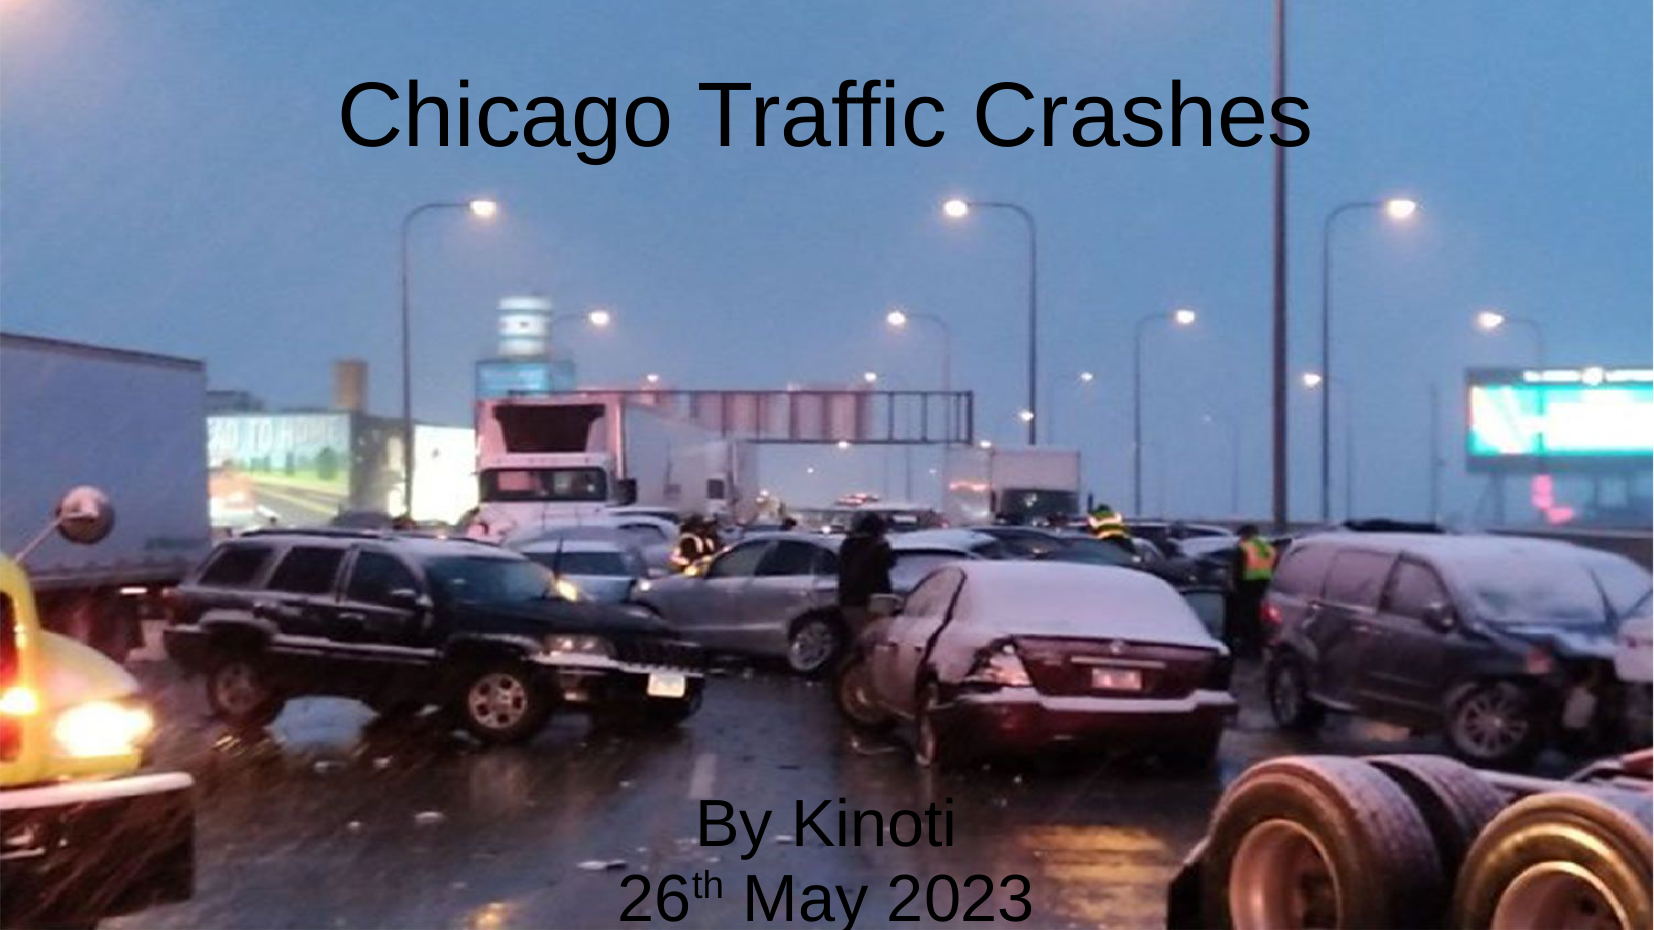

# Chicago Traffic Crashes
By Kinoti
26th May 2023